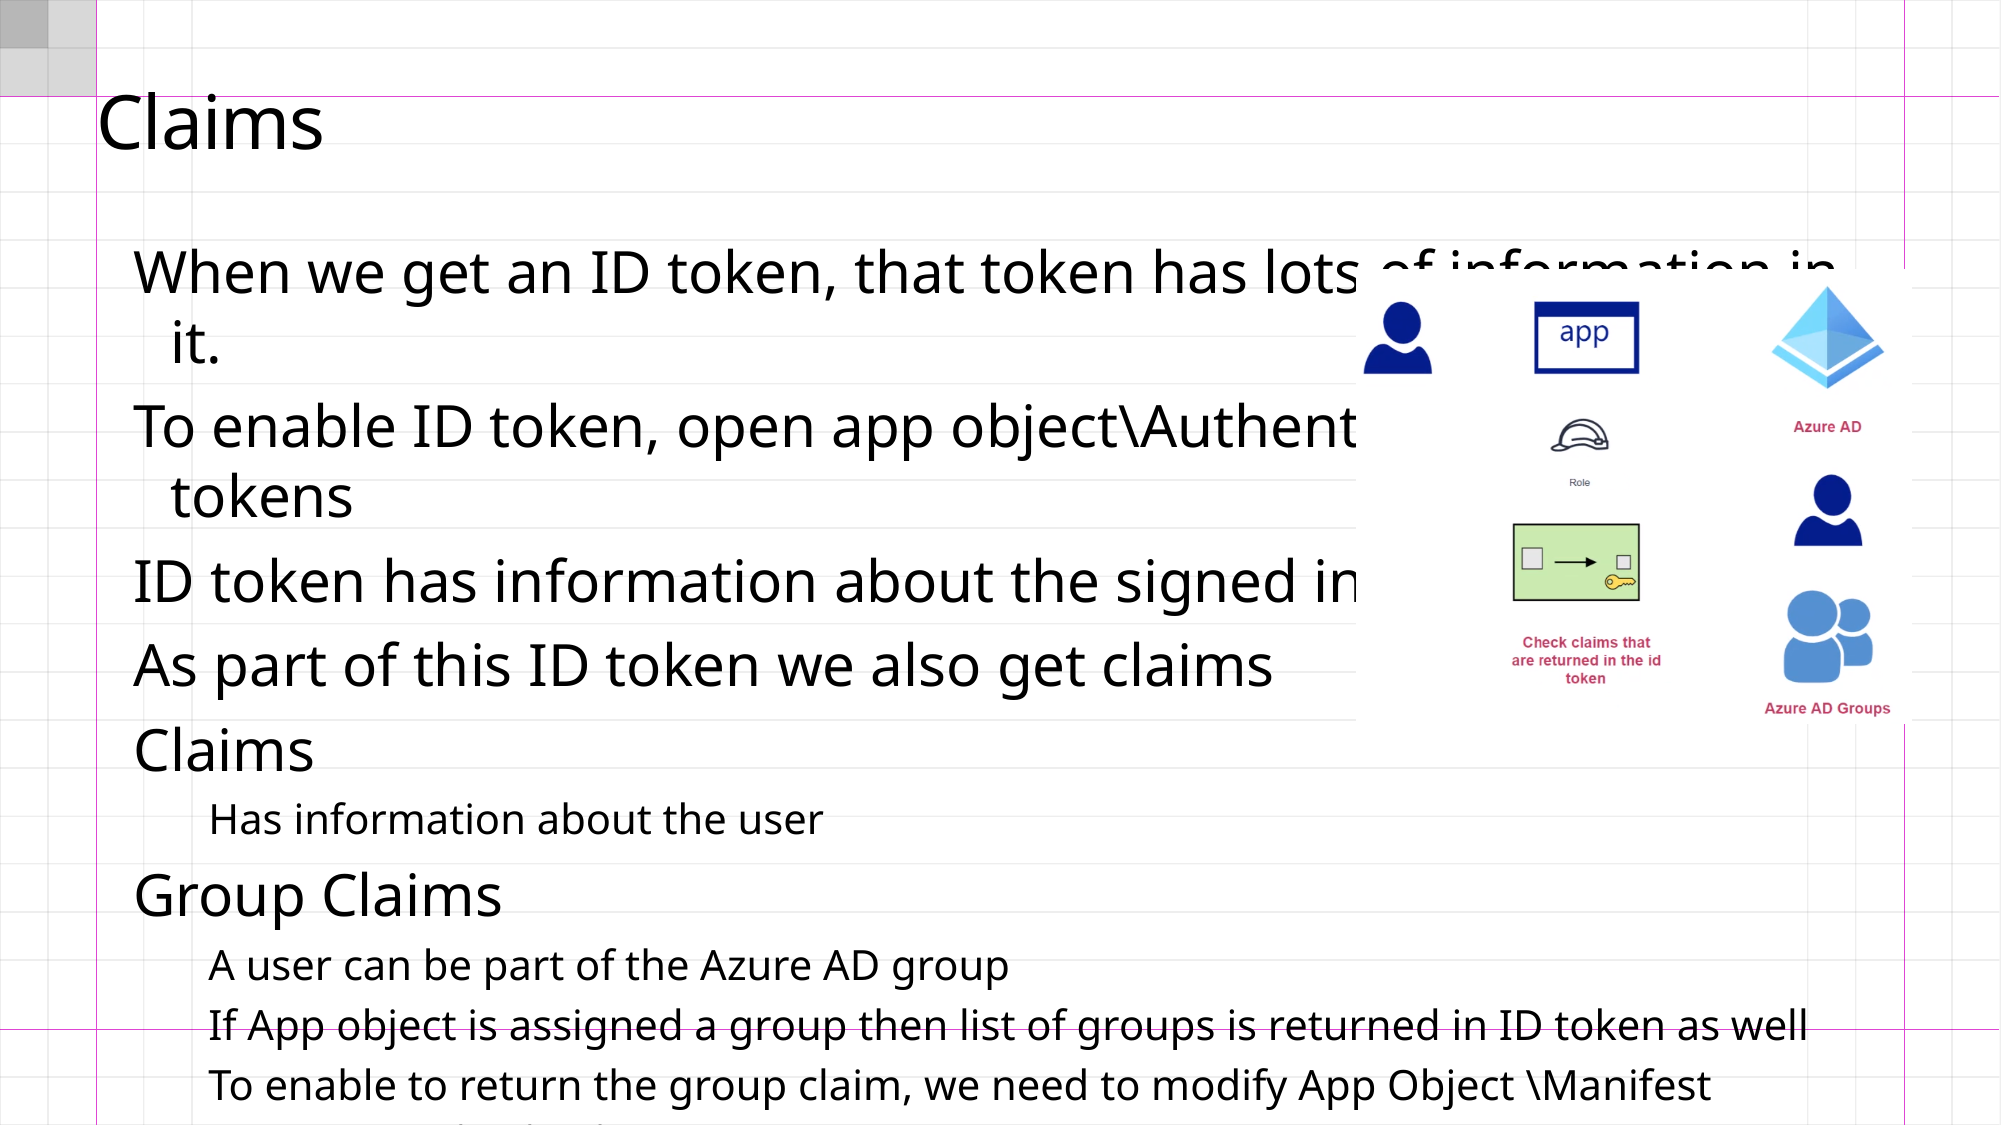

# Claims
When we get an ID token, that token has lots of information in it.
To enable ID token, open app object\Authentication\Enable ID tokens
ID token has information about the signed in user
As part of this ID token we also get claims
Claims
Has information about the user
Group Claims
A user can be part of the Azure AD group
If App object is assigned a group then list of groups is returned in ID token as well
To enable to return the group claim, we need to modify App Object \Manifest
GroupMembershipClaims: "SecurityGroup"